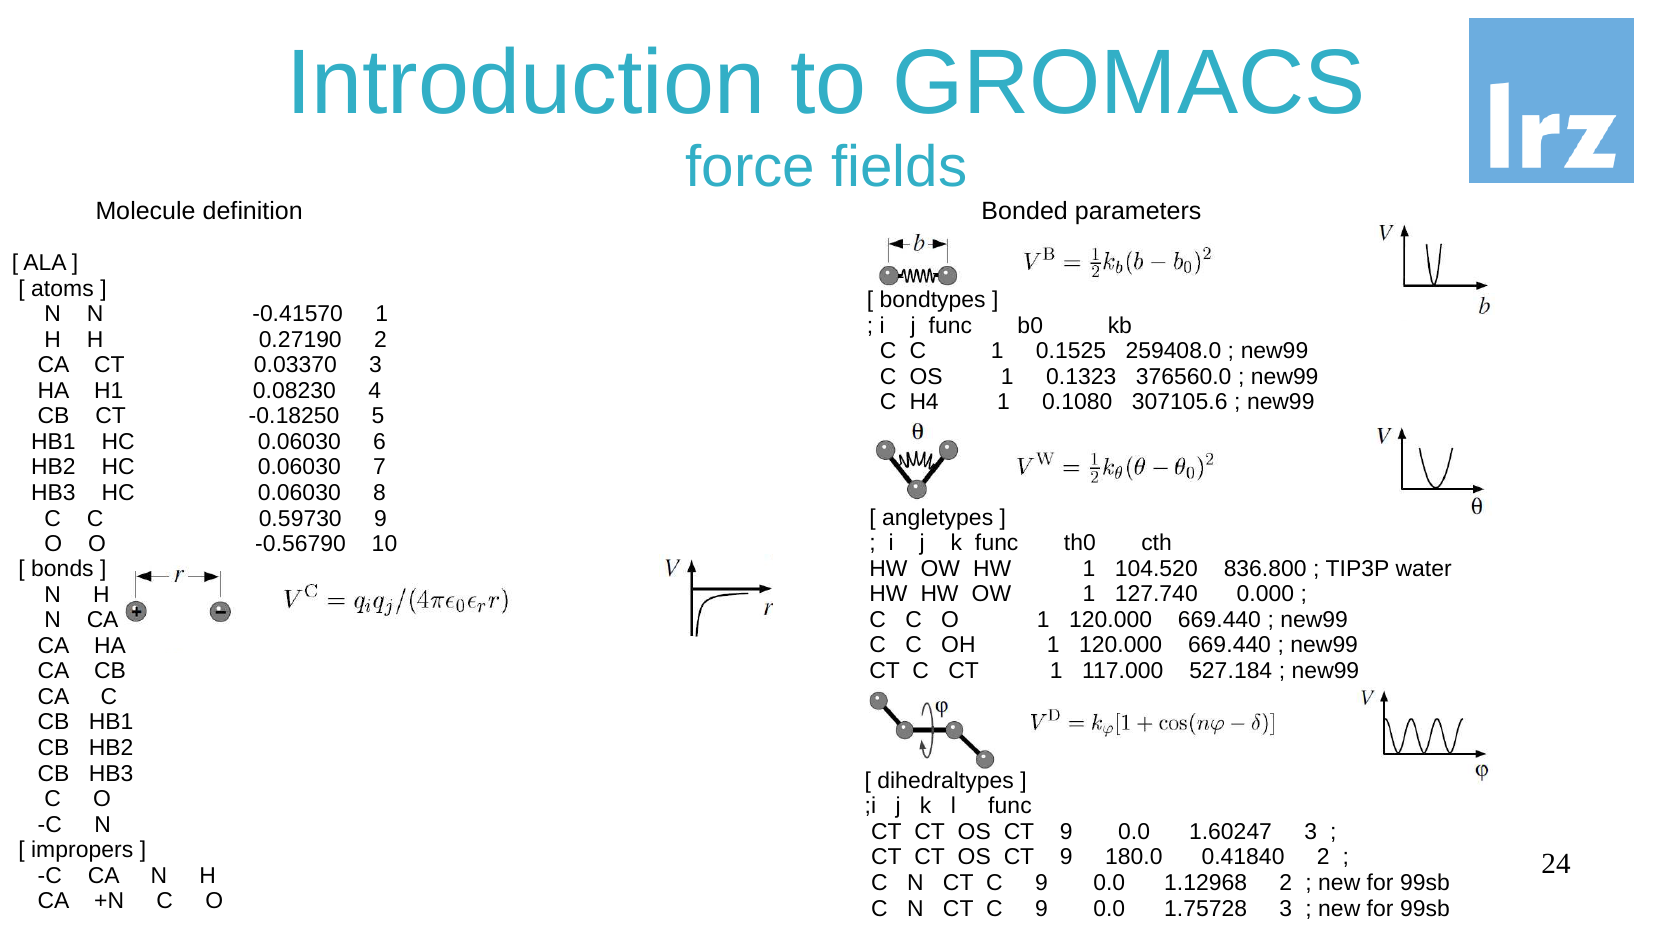

# Introduction to GROMACS force fields
Molecule definition
Bonded parameters
[ ALA ]
 [ atoms ]
 N N -0.41570 1
 H H 0.27190 2
 CA CT 0.03370 3
 HA H1 0.08230 4
 CB CT -0.18250 5
 HB1 HC 0.06030 6
 HB2 HC 0.06030 7
 HB3 HC 0.06030 8
 C C 0.59730 9
 O O -0.56790 10
 [ bonds ]
 N H
 N CA
 CA HA
 CA CB
 CA C
 CB HB1
 CB HB2
 CB HB3
 C O
 -C N
 [ impropers ]
 -C CA N H
 CA +N C O
[ bondtypes ]
; i j func b0 kb
 C C 1 0.1525 259408.0 ; new99
 C OS 1 0.1323 376560.0 ; new99
 C H4 1 0.1080 307105.6 ; new99
[ angletypes ]
; i j k func th0 cth
HW OW HW 1 104.520 836.800 ; TIP3P water
HW HW OW 1 127.740 0.000 ;
C C O 1 120.000 669.440 ; new99
C C OH 1 120.000 669.440 ; new99
CT C CT 1 117.000 527.184 ; new99
[ dihedraltypes ]
;i j k l func
 CT CT OS CT 9 0.0 1.60247 3 ;
 CT CT OS CT 9 180.0 0.41840 2 ;
 C N CT C 9 0.0 1.12968 2 ; new for 99sb
 C N CT C 9 0.0 1.75728 3 ; new for 99sb
24